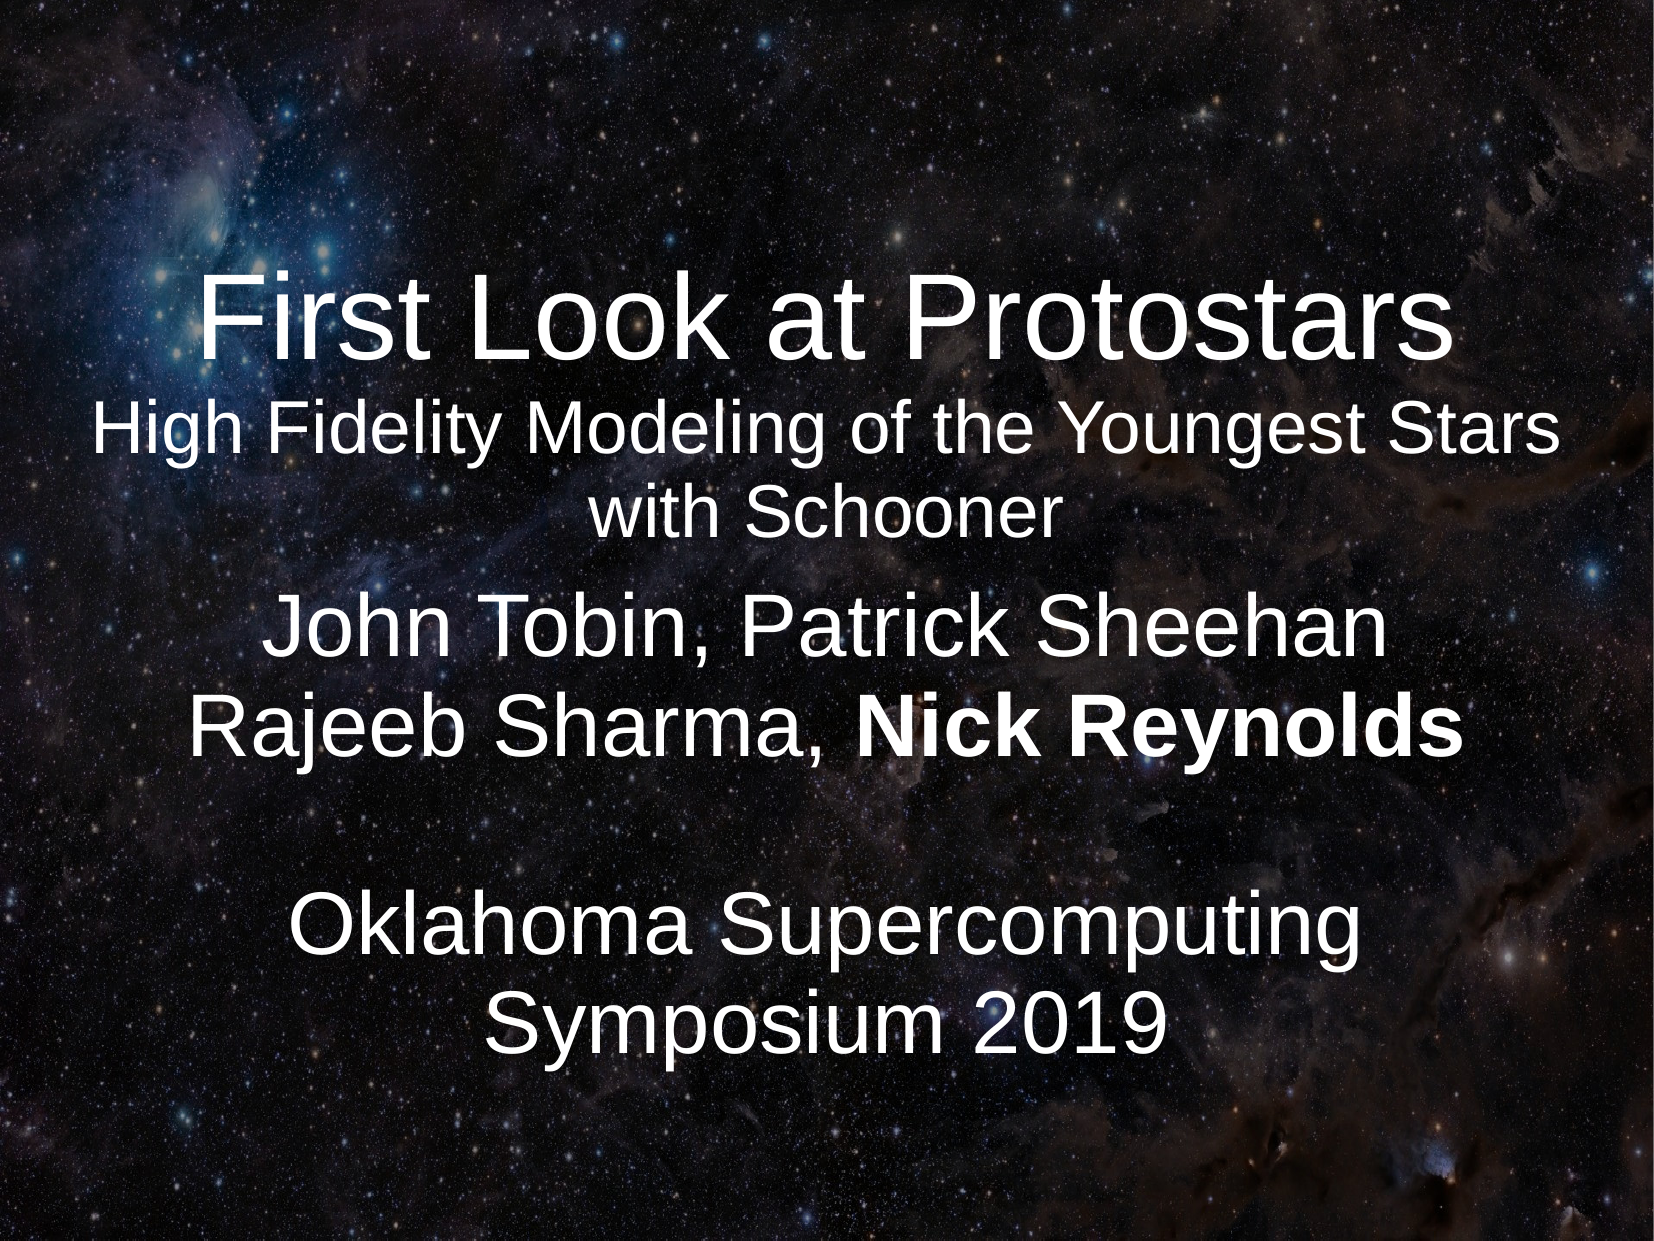

# First Look at Protostars High Fidelity Modeling of the Youngest Stars with Schooner
John Tobin, Patrick Sheehan
Rajeeb Sharma, Nick Reynolds
Oklahoma Supercomputing Symposium 2019